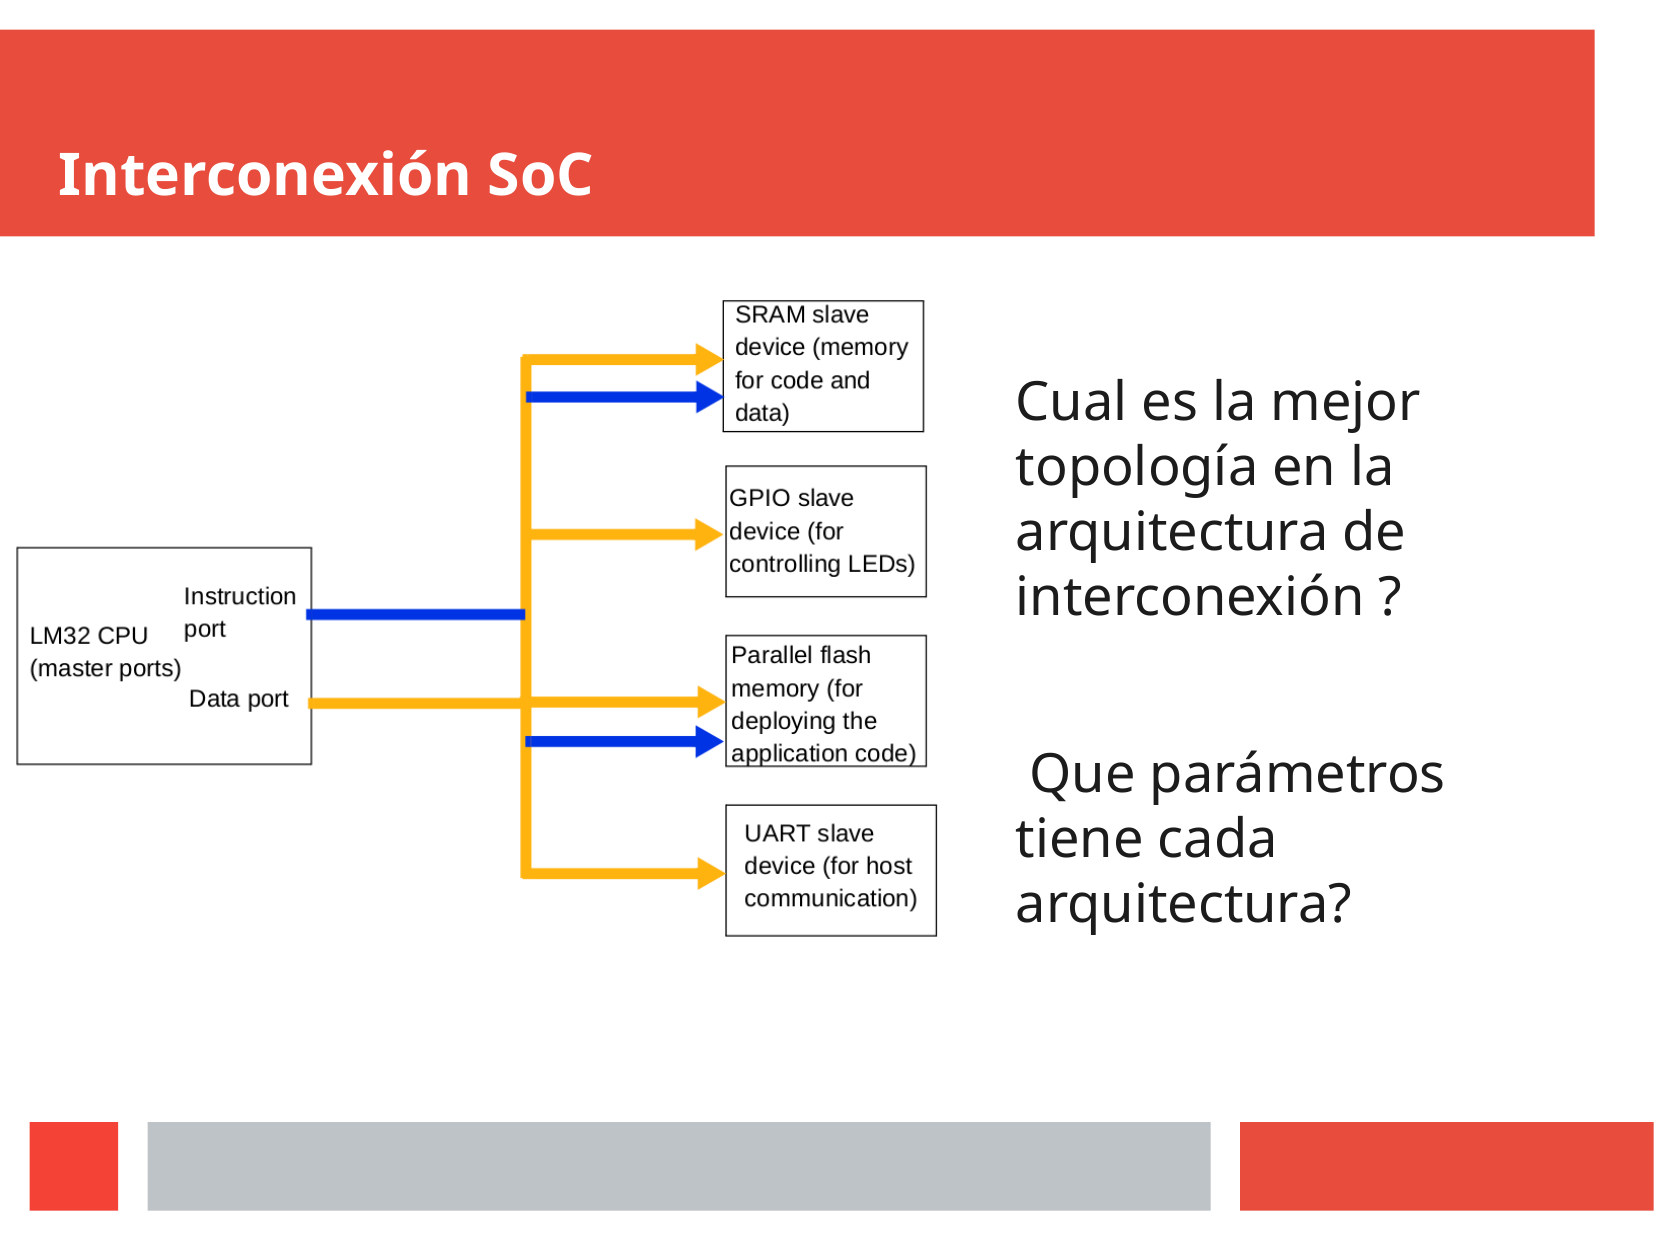

# Interconexión SoC
Cual es la mejor topología en la arquitectura de interconexión ?
 Que parámetros tiene cada arquitectura?